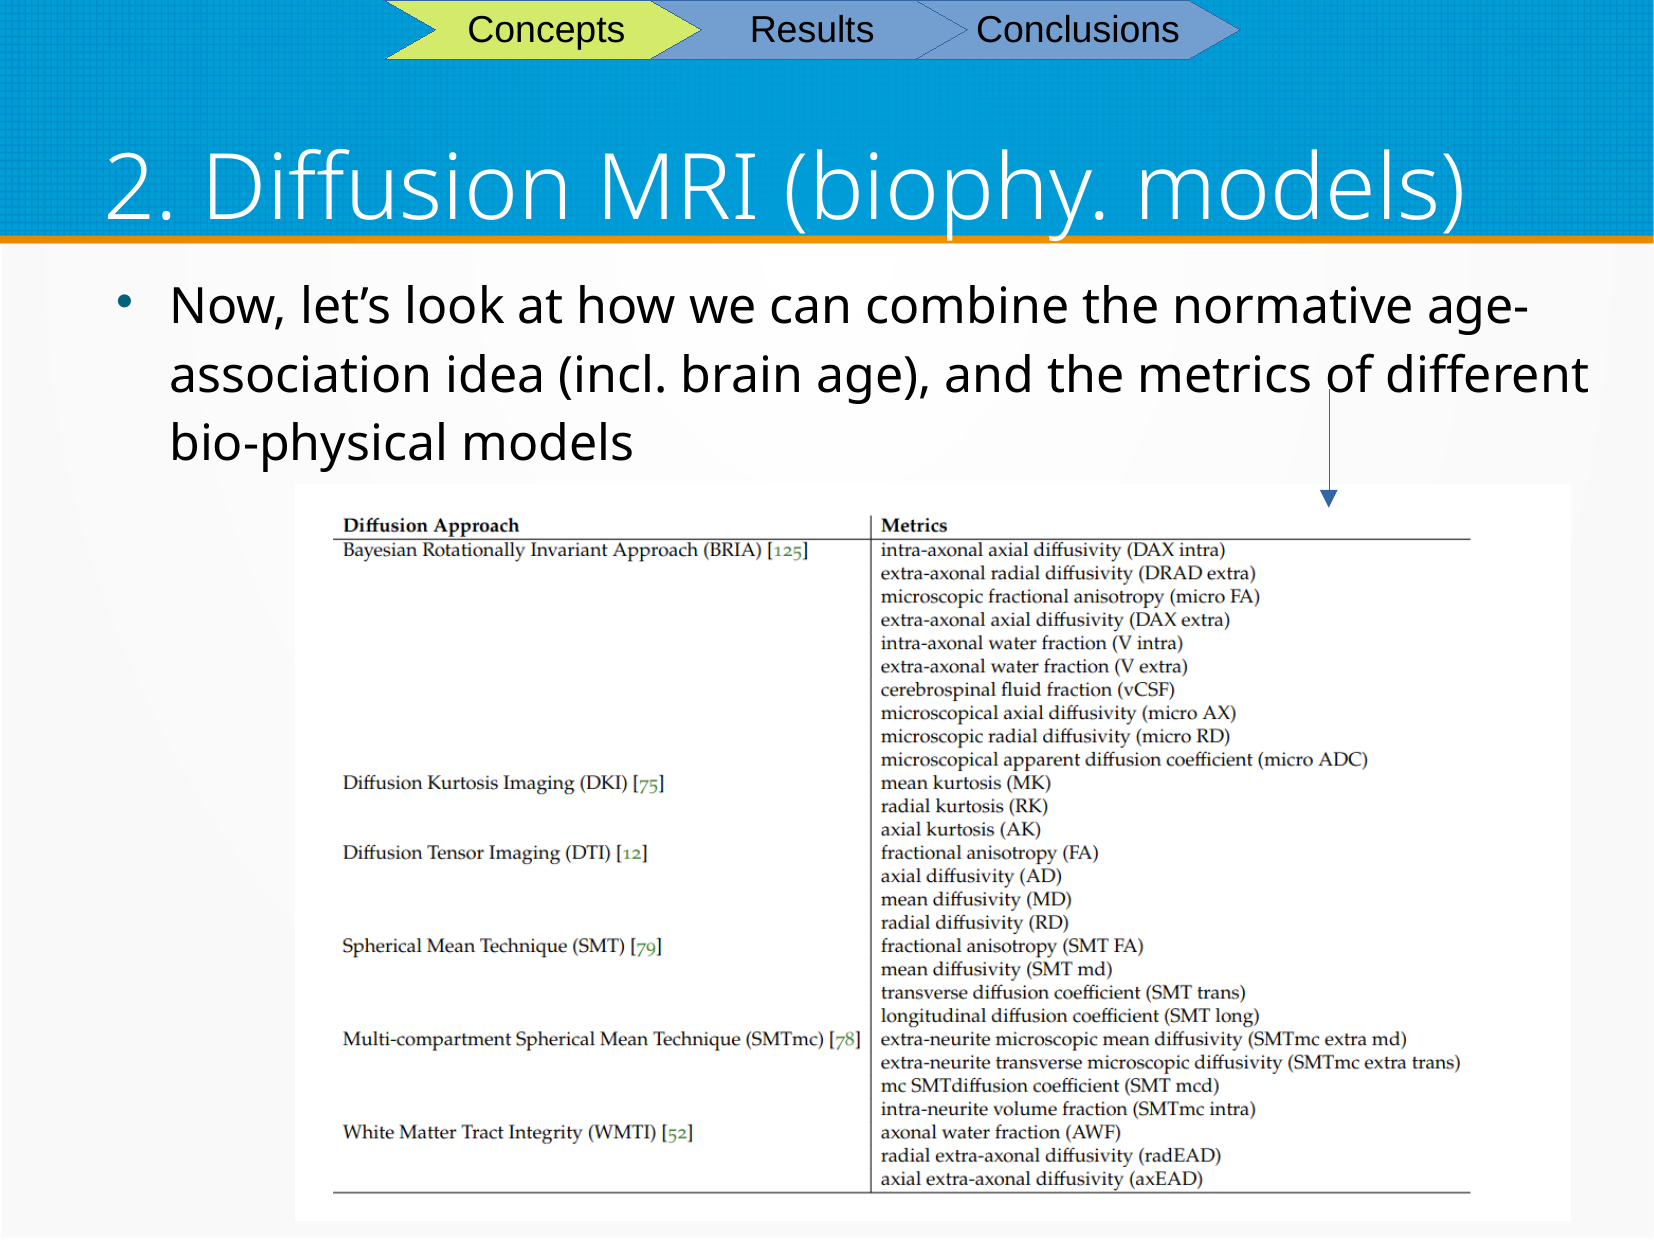

Concepts
Results
Conclusions
2. Diffusion MRI (biophy. models)
# Now, let’s look at how we can combine the normative age-association idea (incl. brain age), and the metrics of different bio-physical models